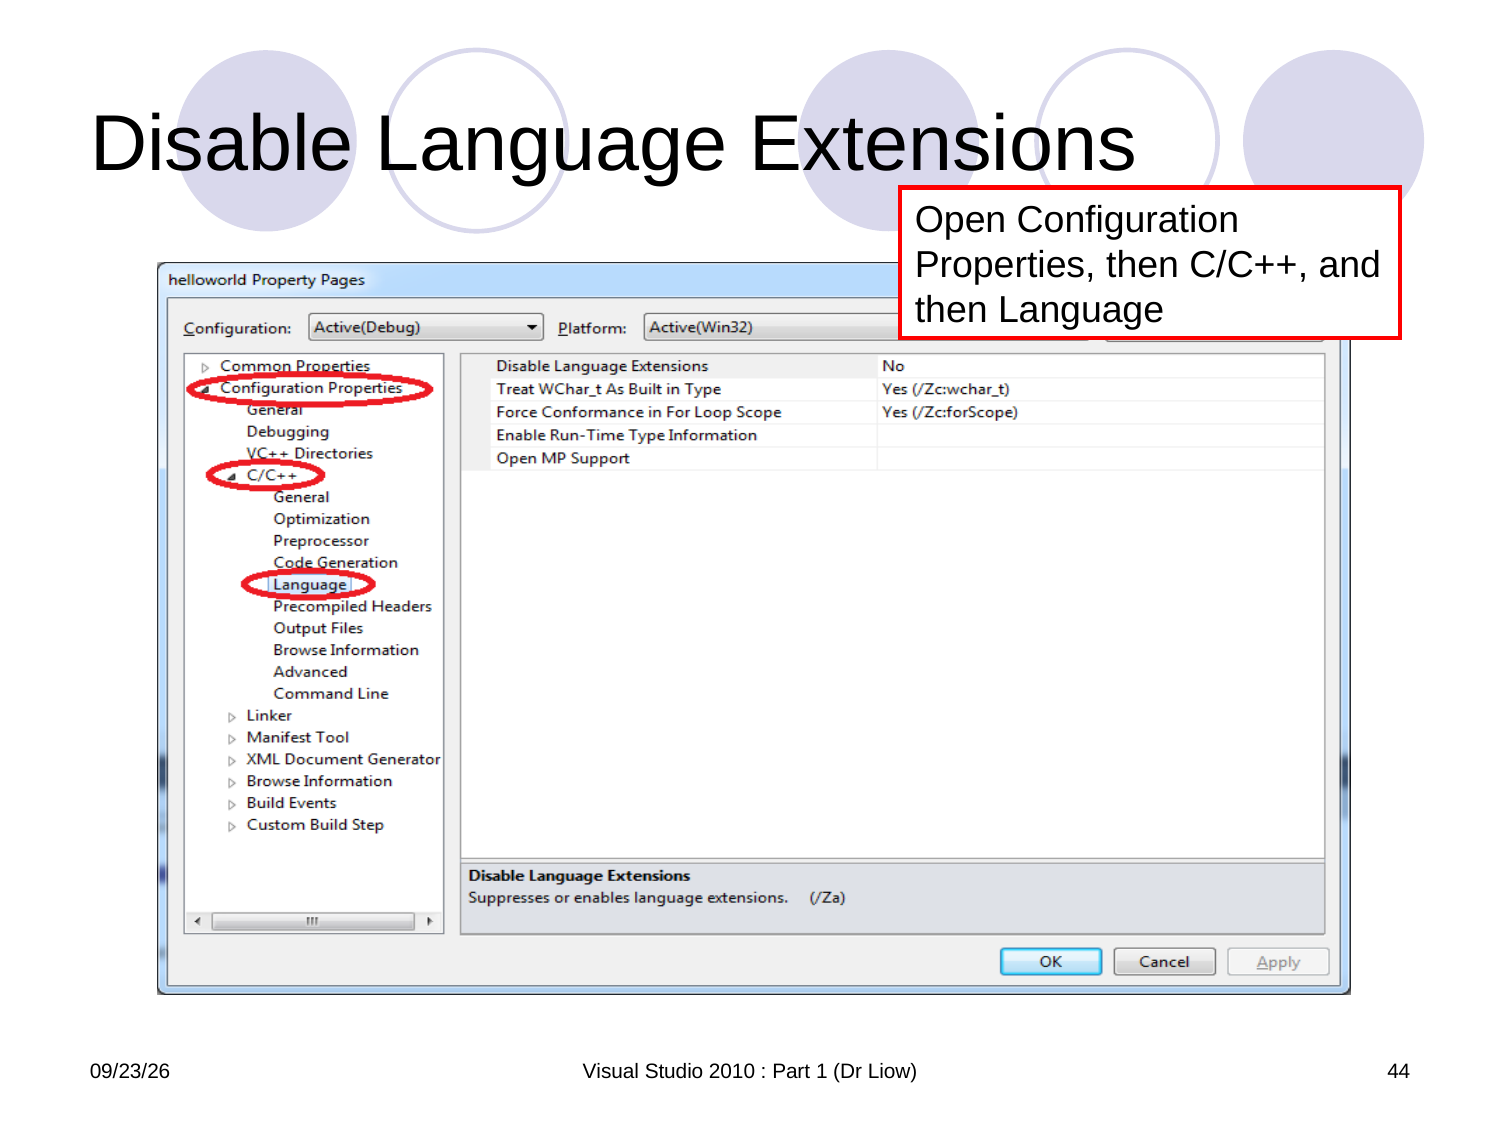

# Disable Language Extensions
Open Configuration Properties, then C/C++, and then Language
Visual Studio 2010 : Part 1 (Dr Liow)